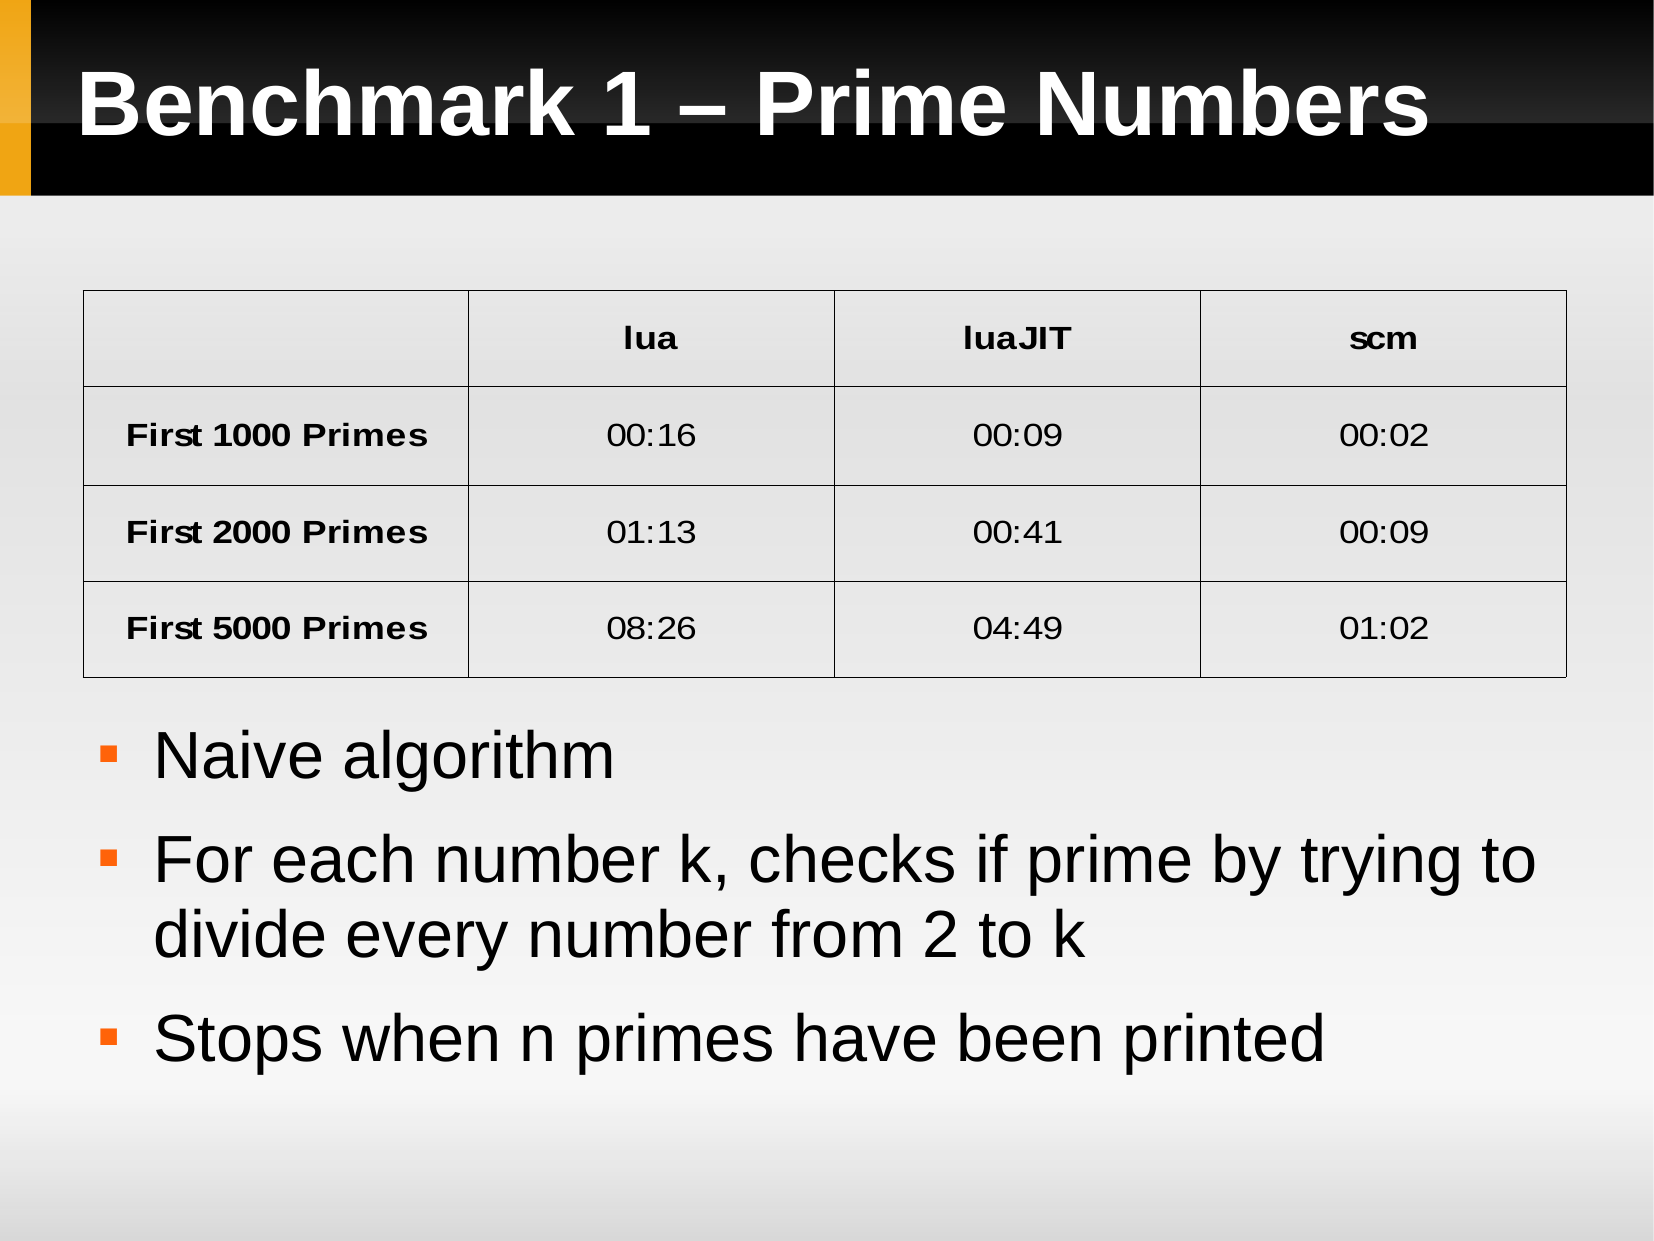

# Benchmark 1 – Prime Numbers
Naive algorithm
For each number k, checks if prime by trying to divide every number from 2 to k
Stops when n primes have been printed